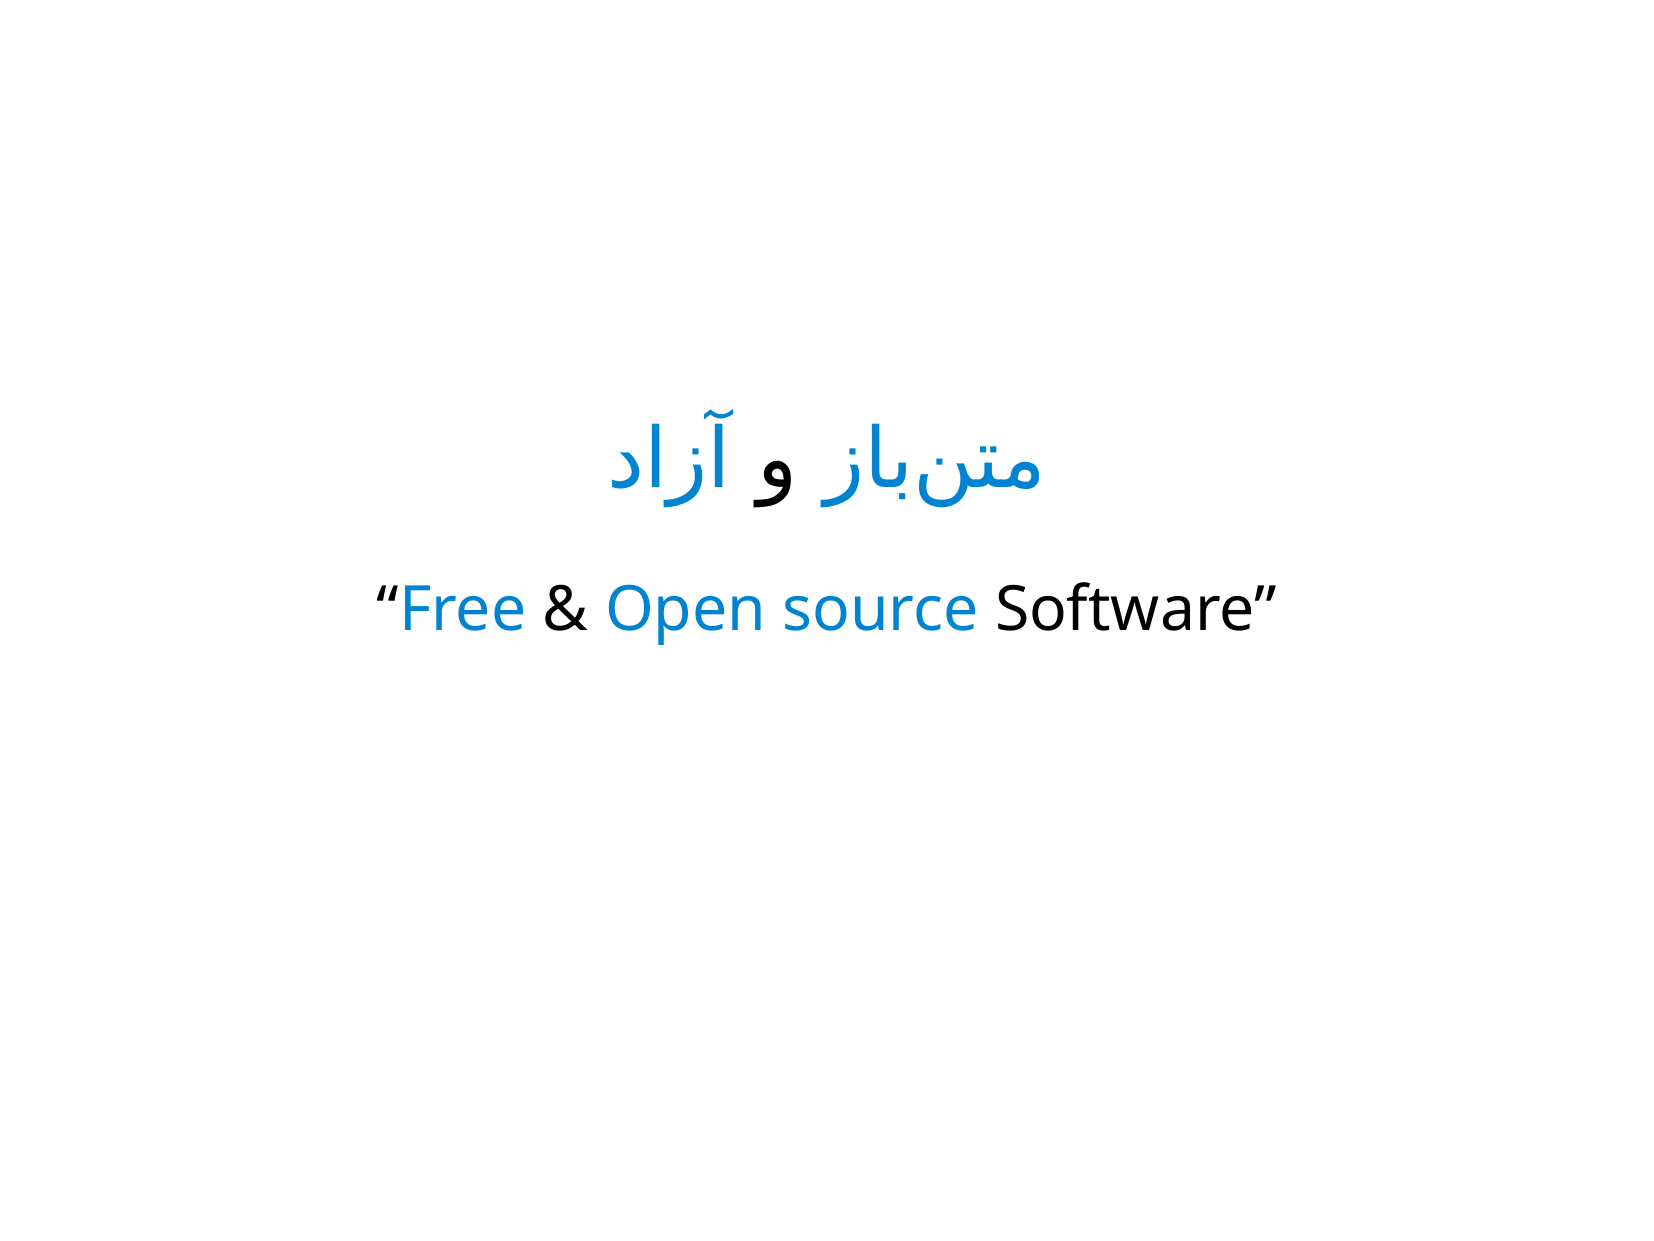

# متن‌باز و آزاد
“Free & Open source Software”